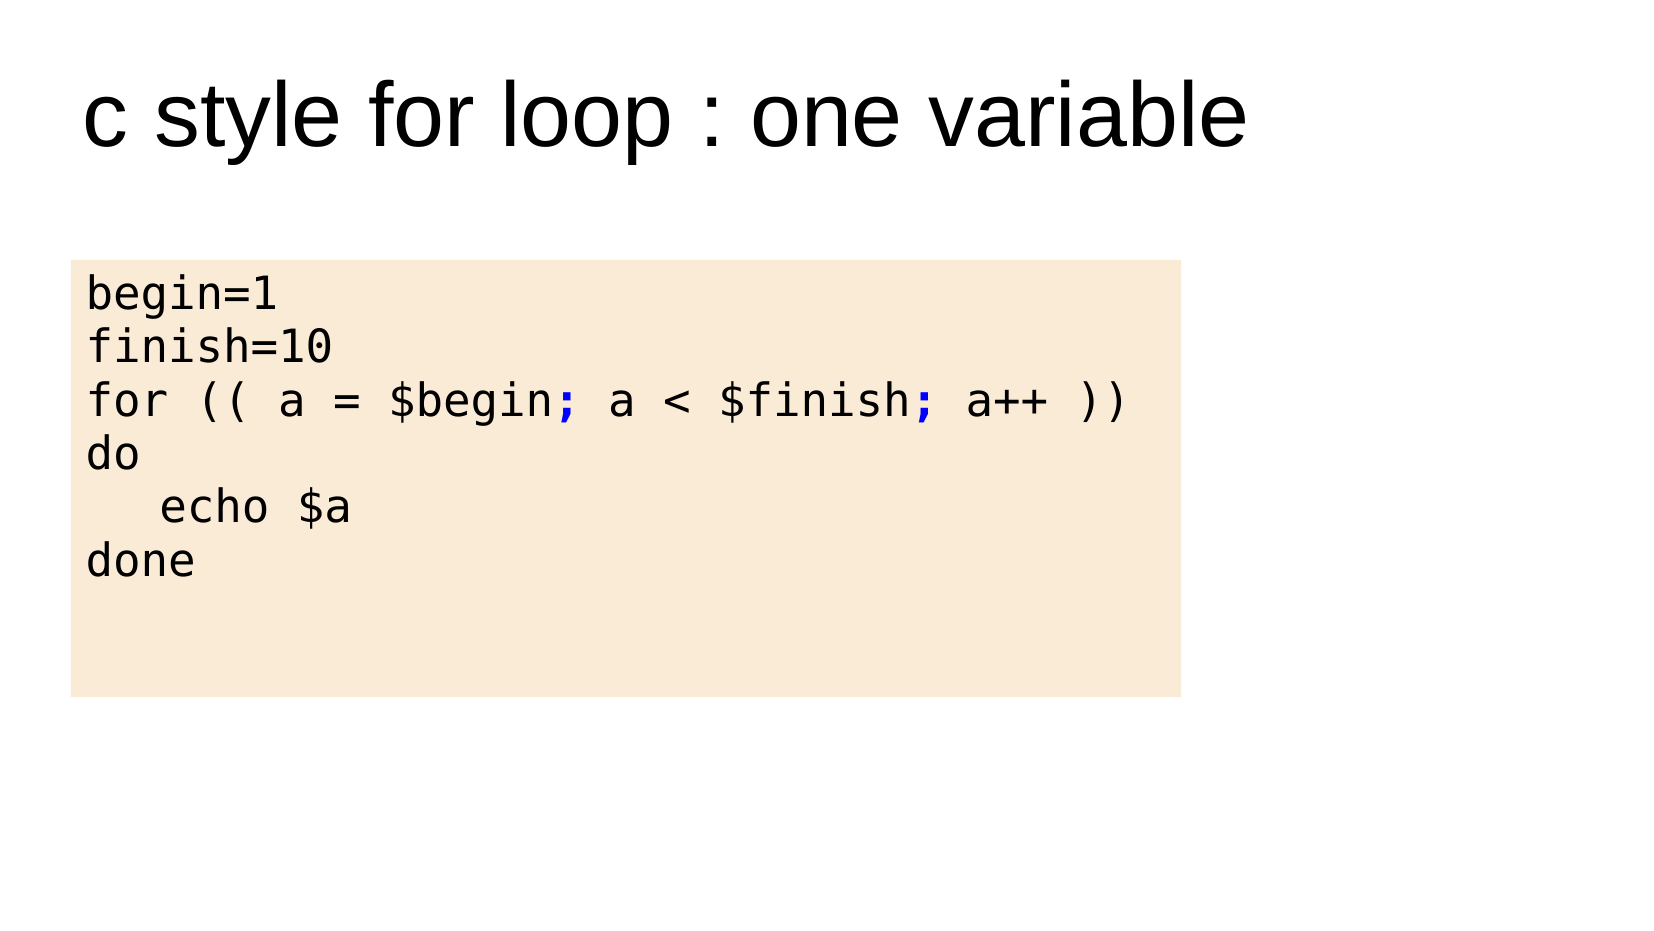

# c style for loop : one variable
begin=1
finish=10
for (( a = $begin; a < $finish; a++ ))
do
	echo $a
done